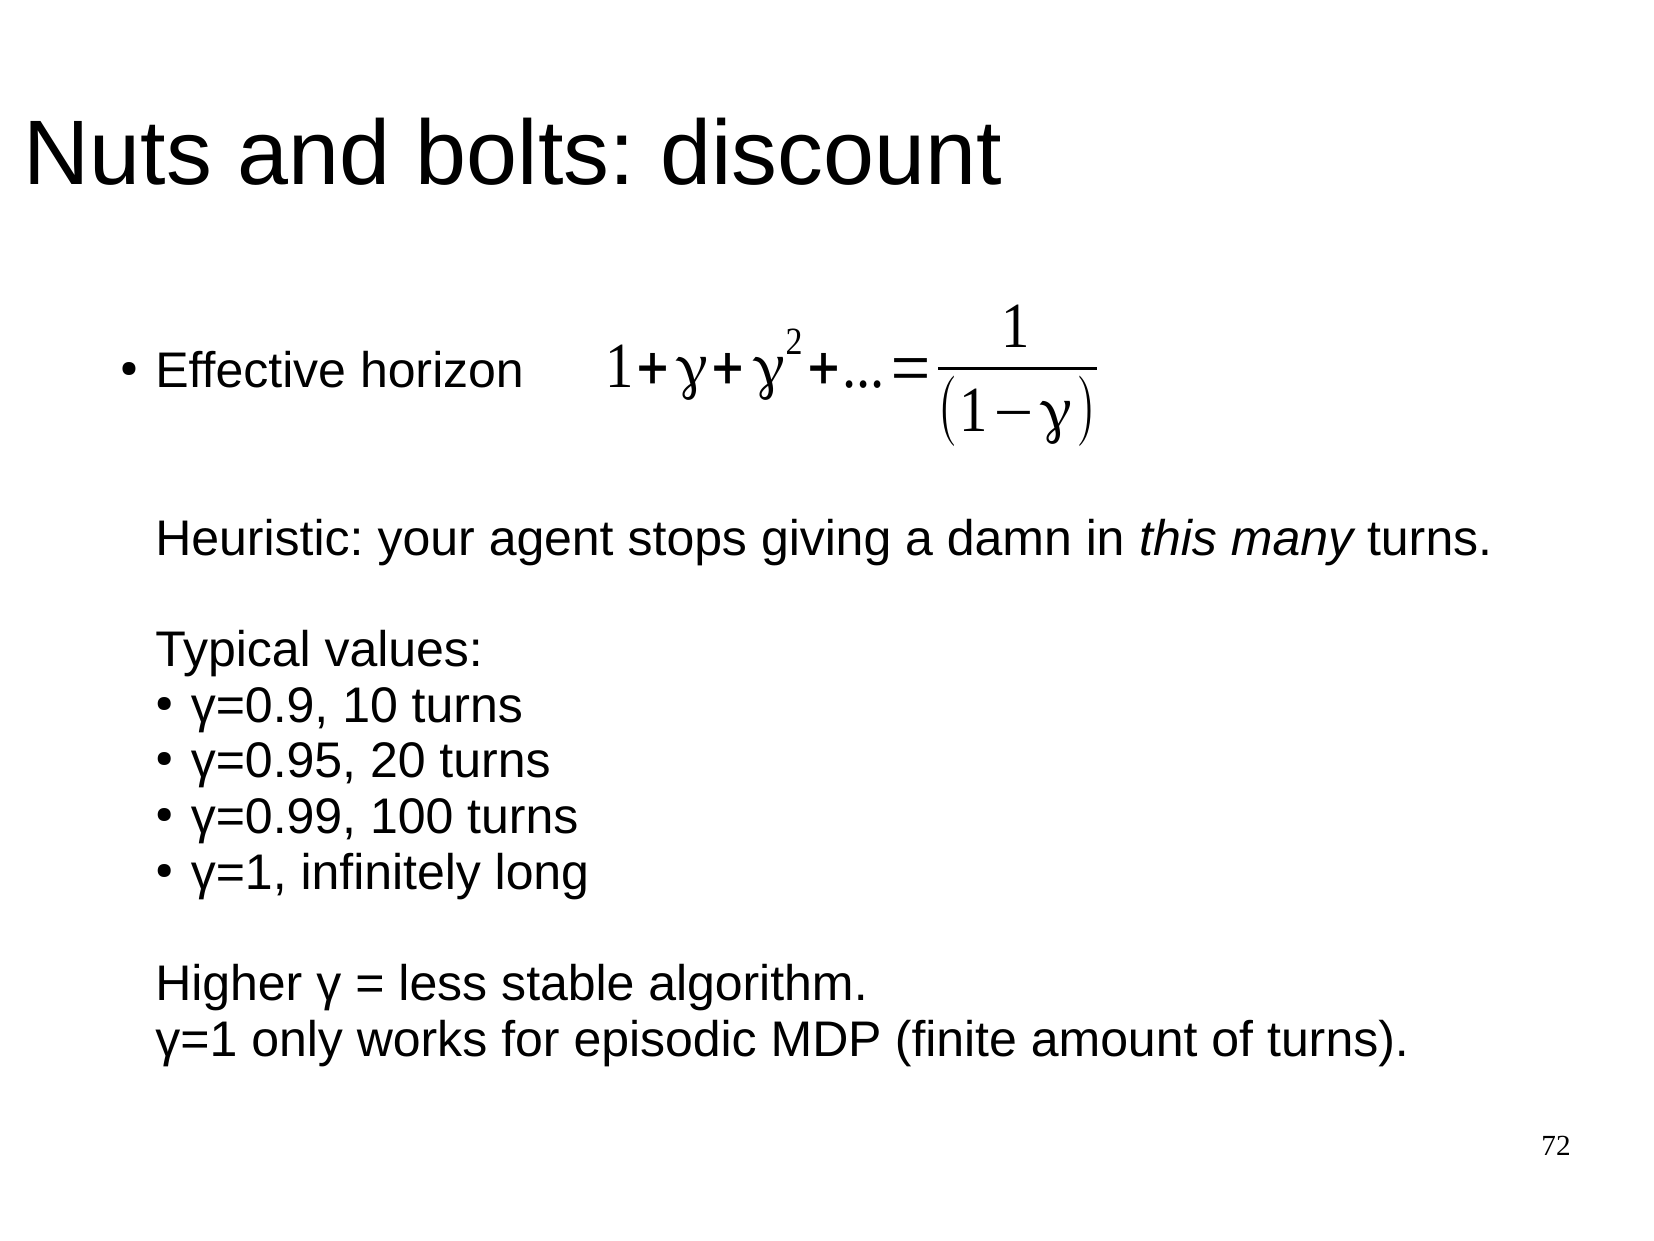

# Nuts and bolts: discount
Effective horizon
Heuristic: your agent stops giving a damn in this many turns.
Typical values:
γ=0.9, 10 turns
γ=0.95, 20 turns
γ=0.99, 100 turns
γ=1, infinitely long
Higher γ = less stable algorithm.
γ=1 only works for episodic MDP (finite amount of turns).
72